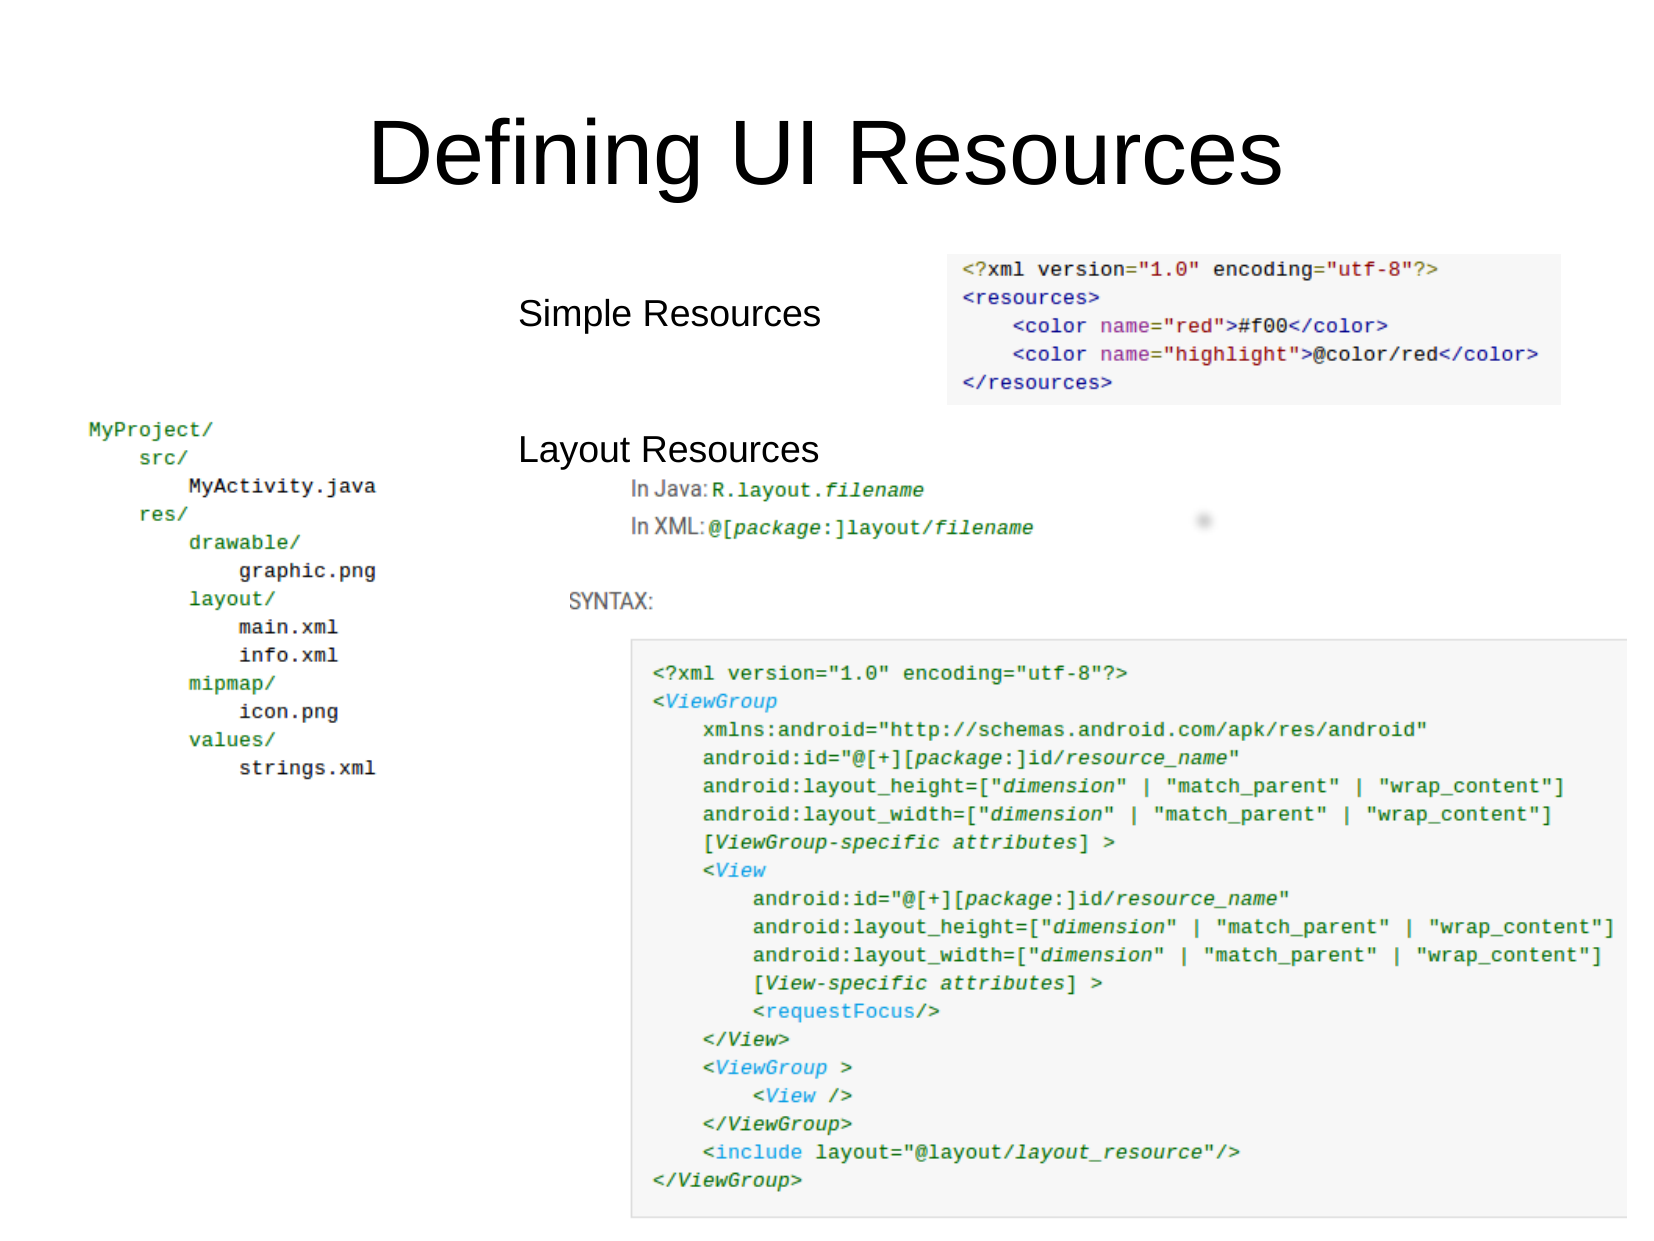

# Defining UI Resources
Simple Resources
Layout Resources